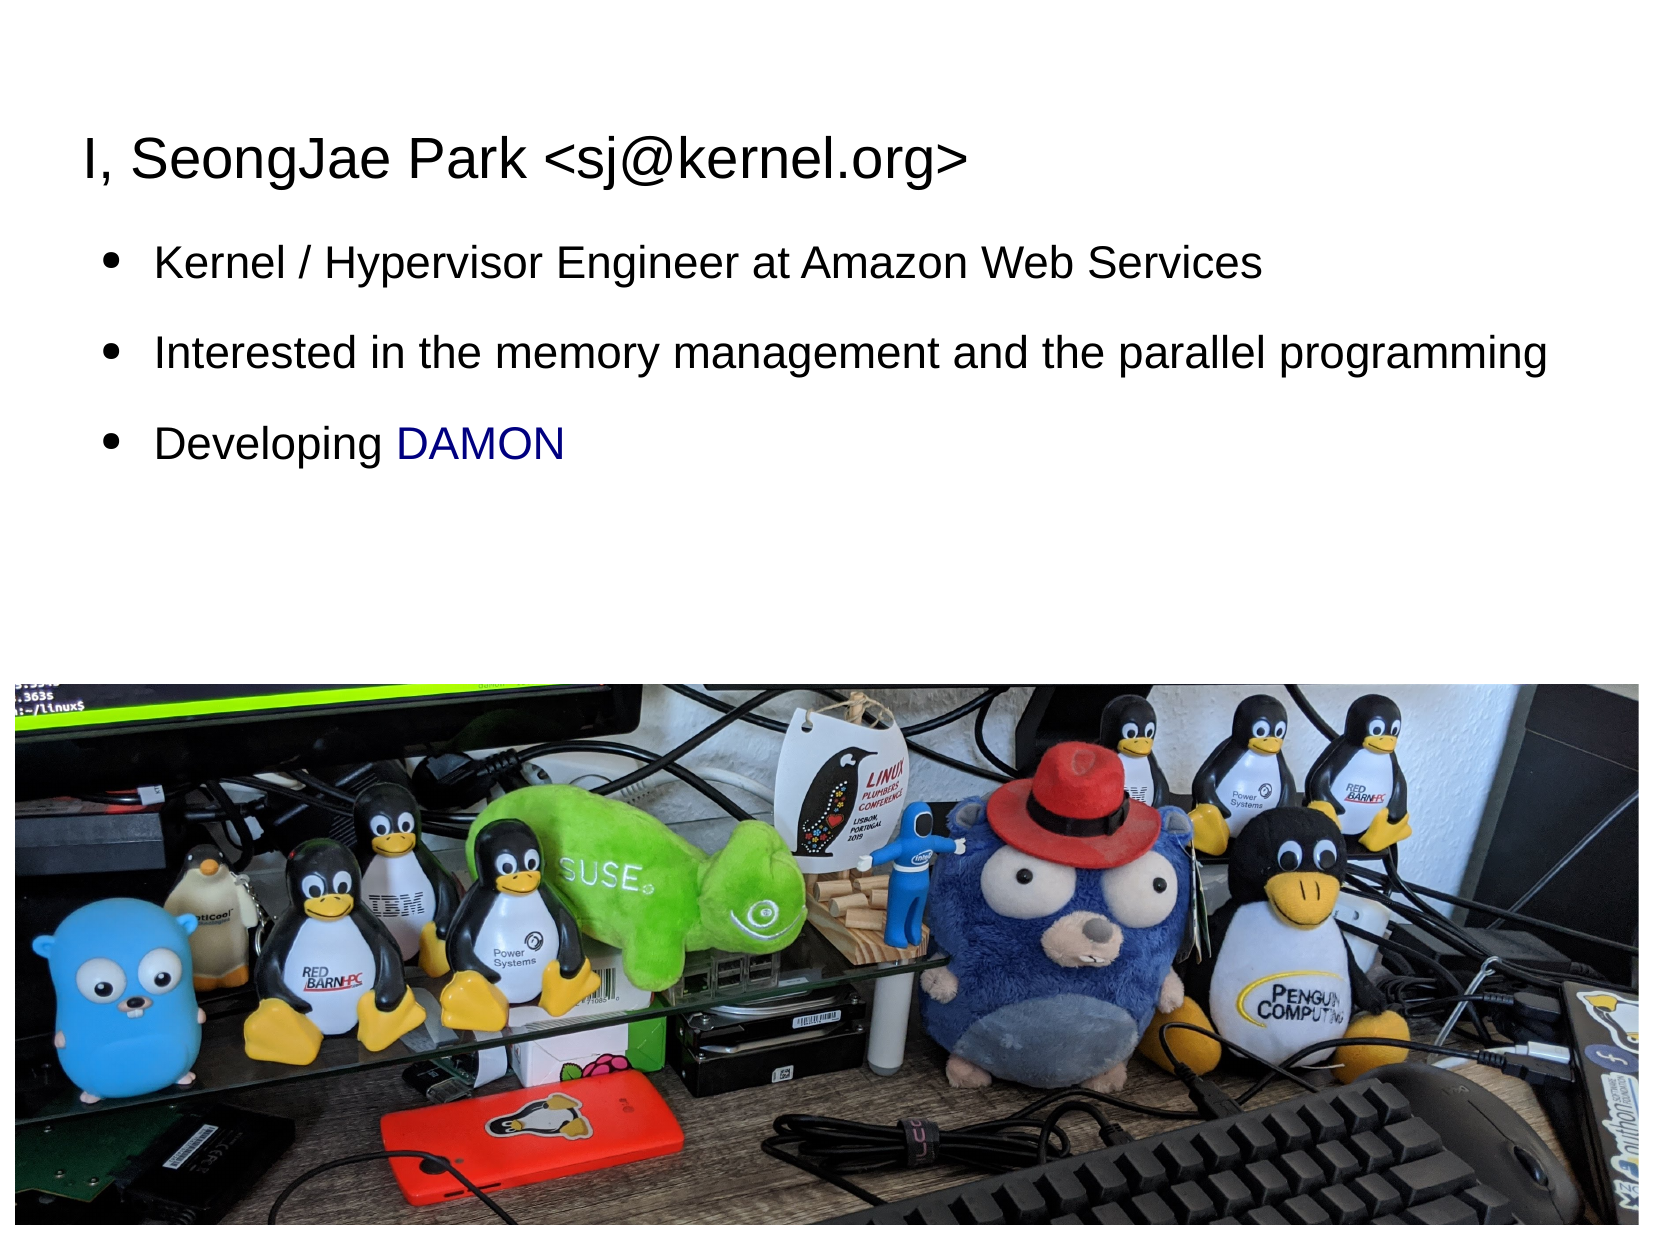

# I, SeongJae Park <sj@kernel.org>
Kernel / Hypervisor Engineer at Amazon Web Services
Interested in the memory management and the parallel programming
Developing DAMON